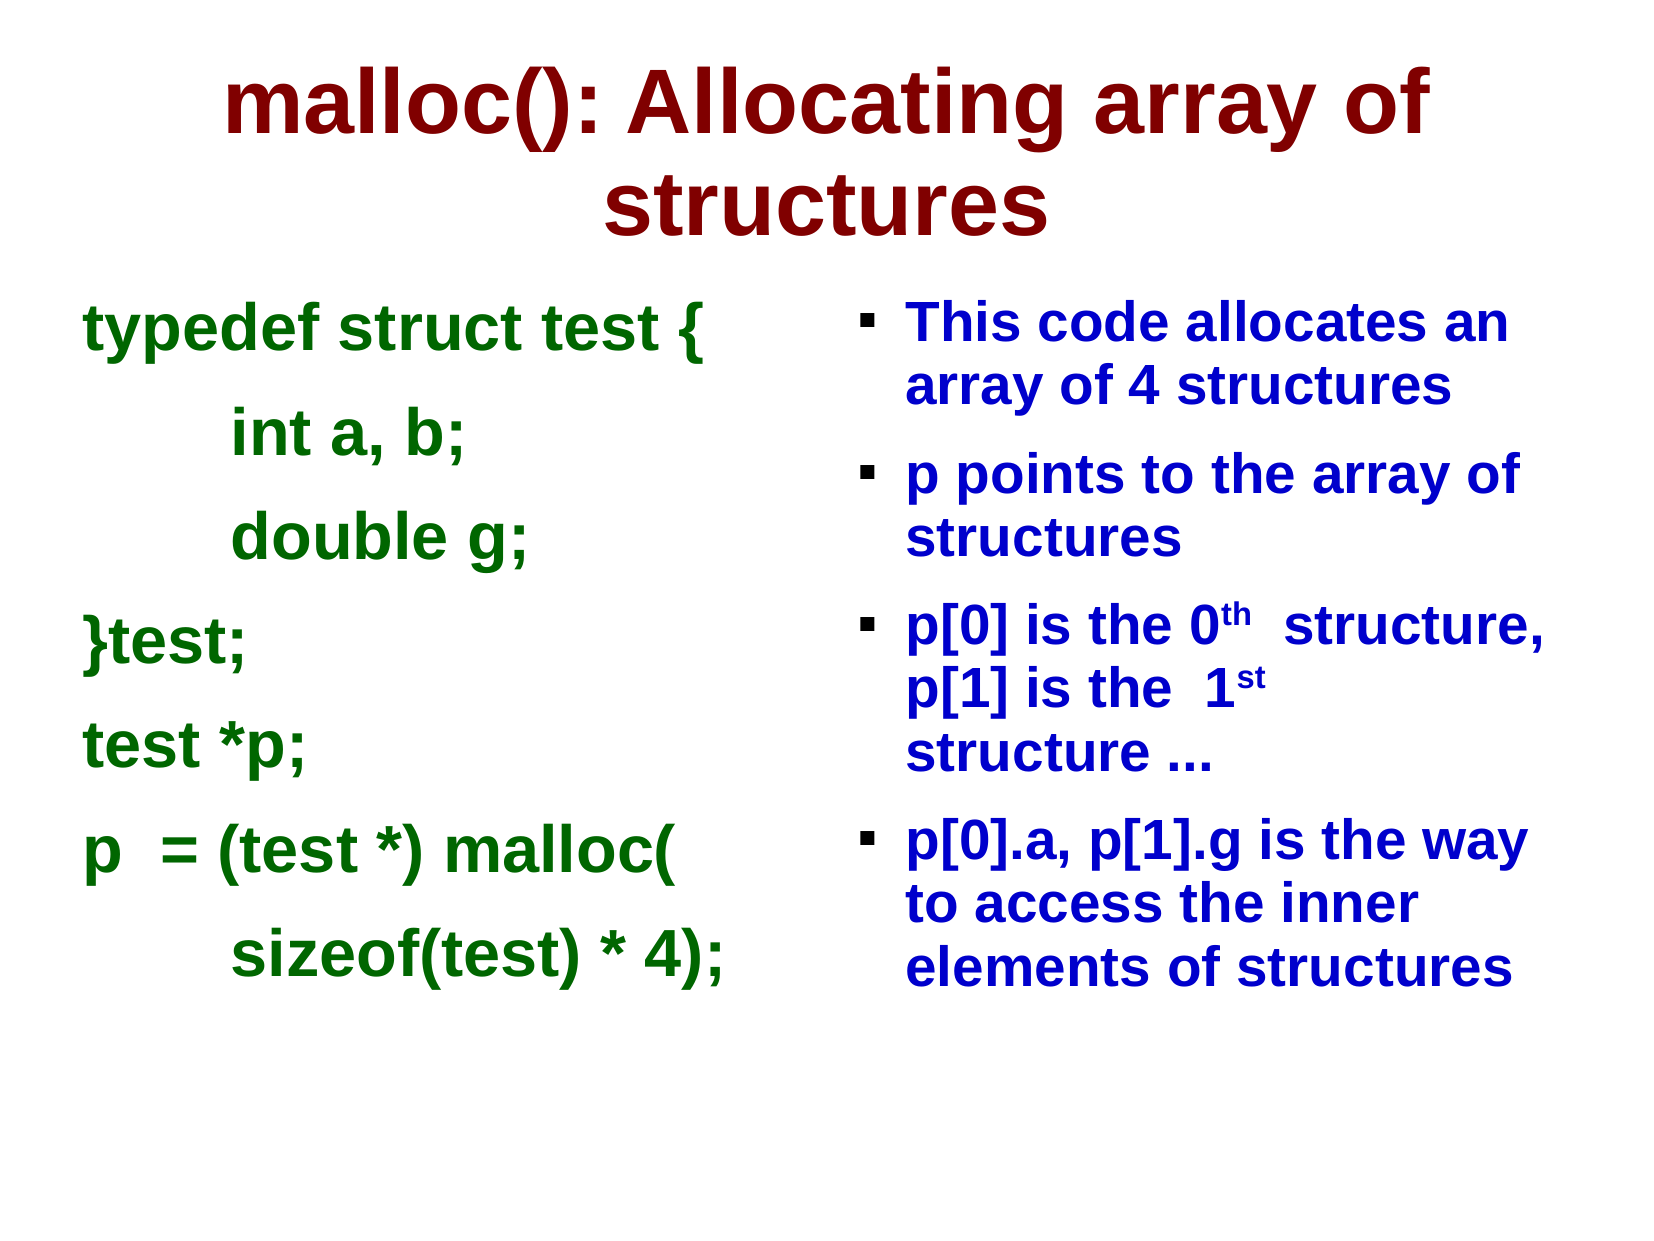

# malloc(): Allocating array of structures
typedef struct test {
 int a, b;
 double g;
}test;
test *p;
p = (test *) malloc(
 sizeof(test) * 4);
This code allocates an array of 4 structures
p points to the array of structures
p[0] is the 0th structure, p[1] is the 1st structure ...
p[0].a, p[1].g is the way to access the inner elements of structures